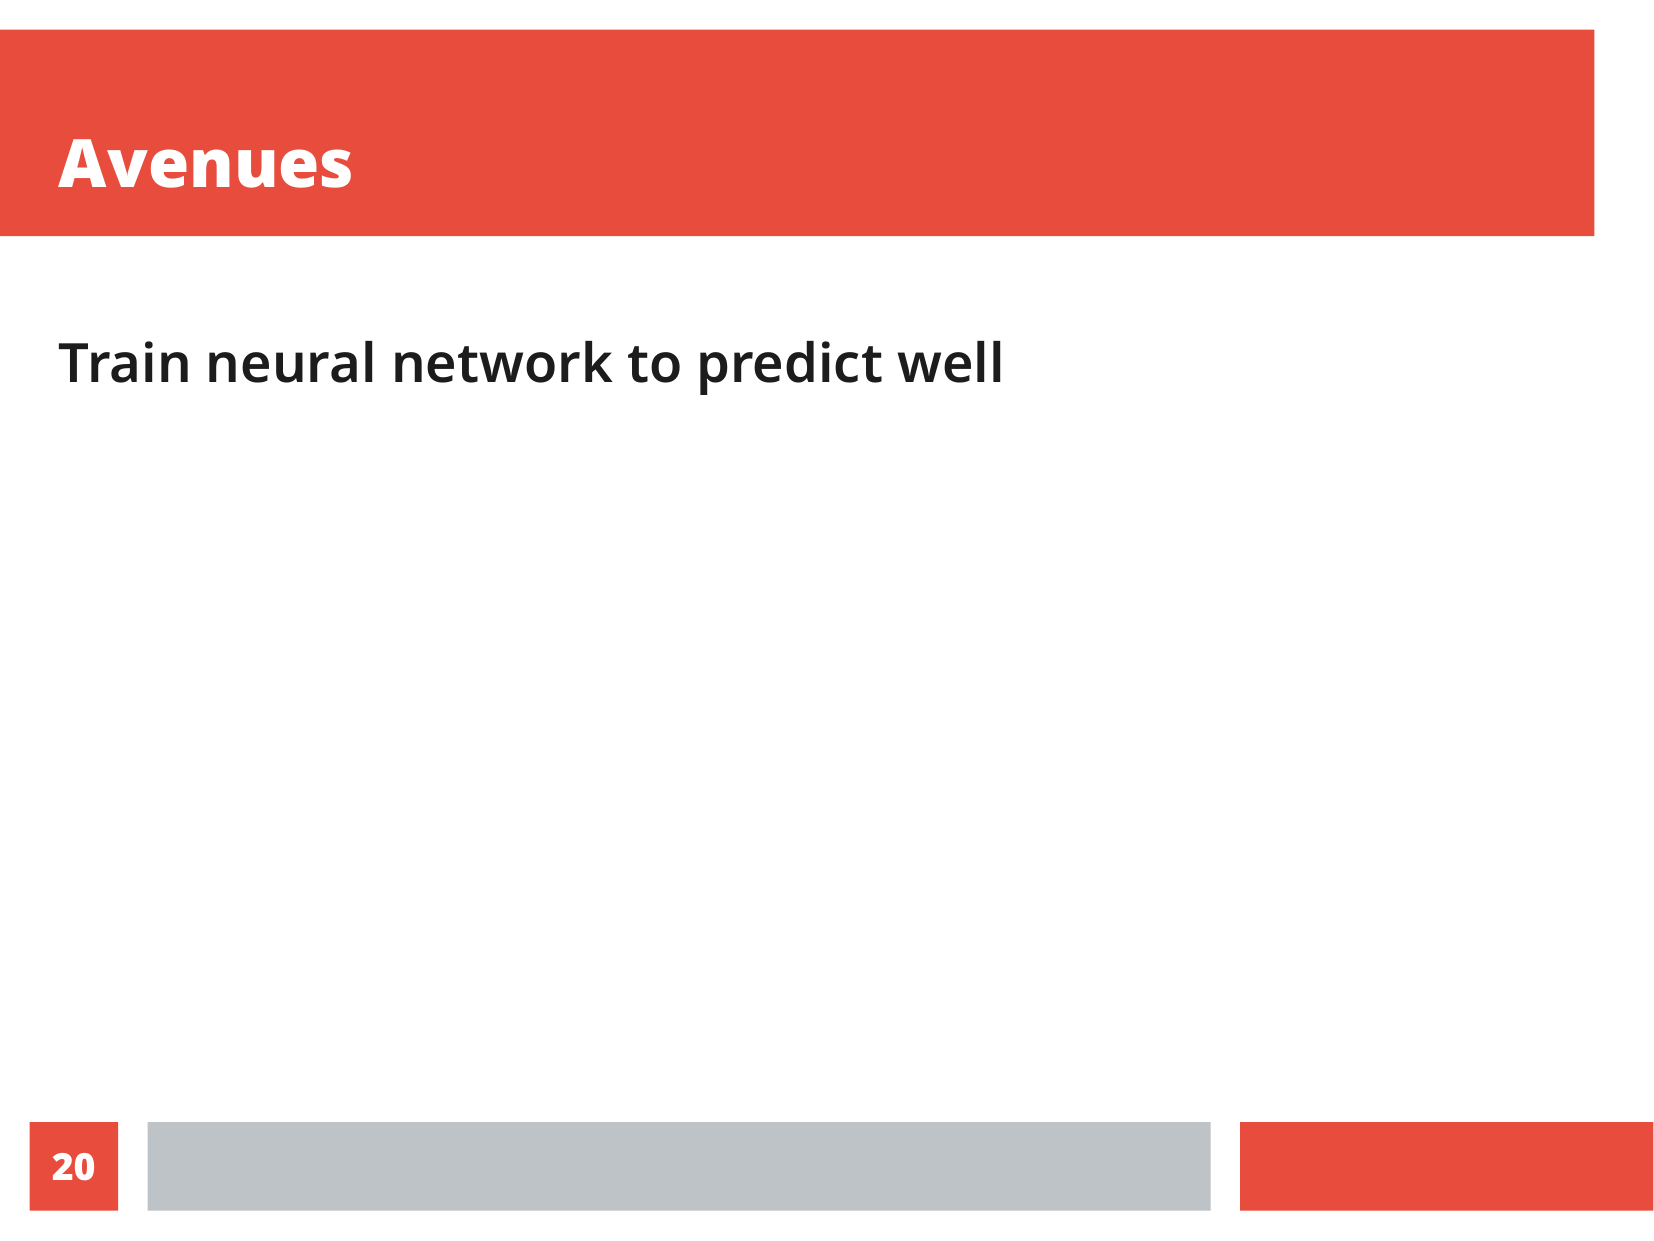

# Avenues
Train neural network to predict well
20